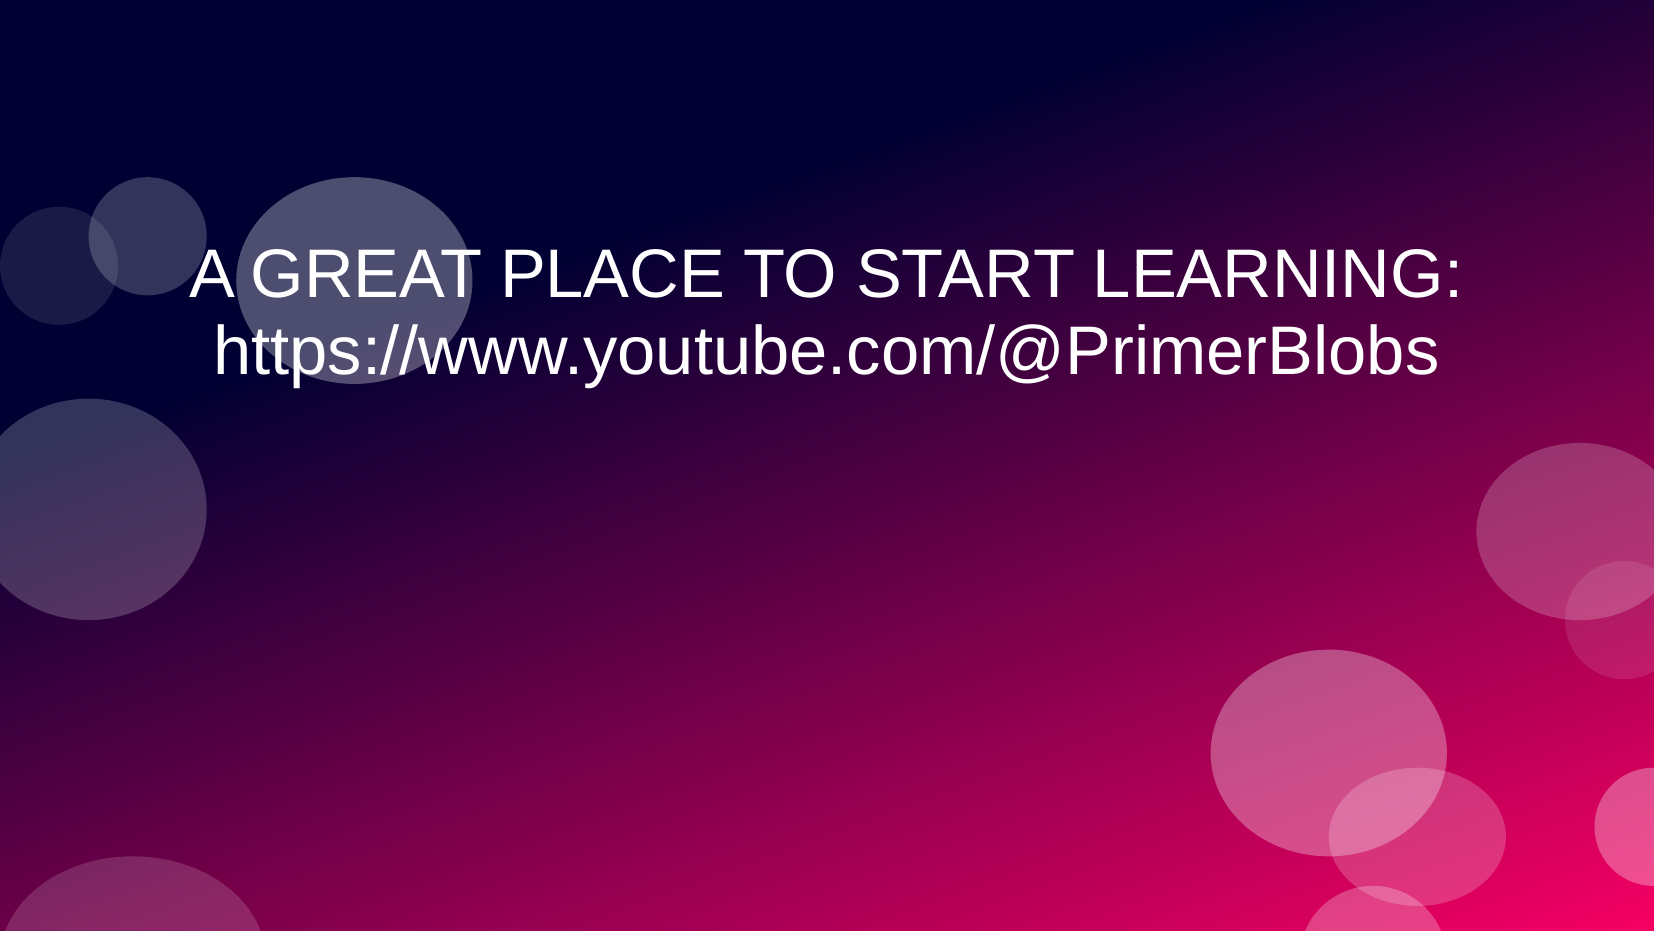

# A GREAT PLACE TO START LEARNING: https://www.youtube.com/@PrimerBlobs